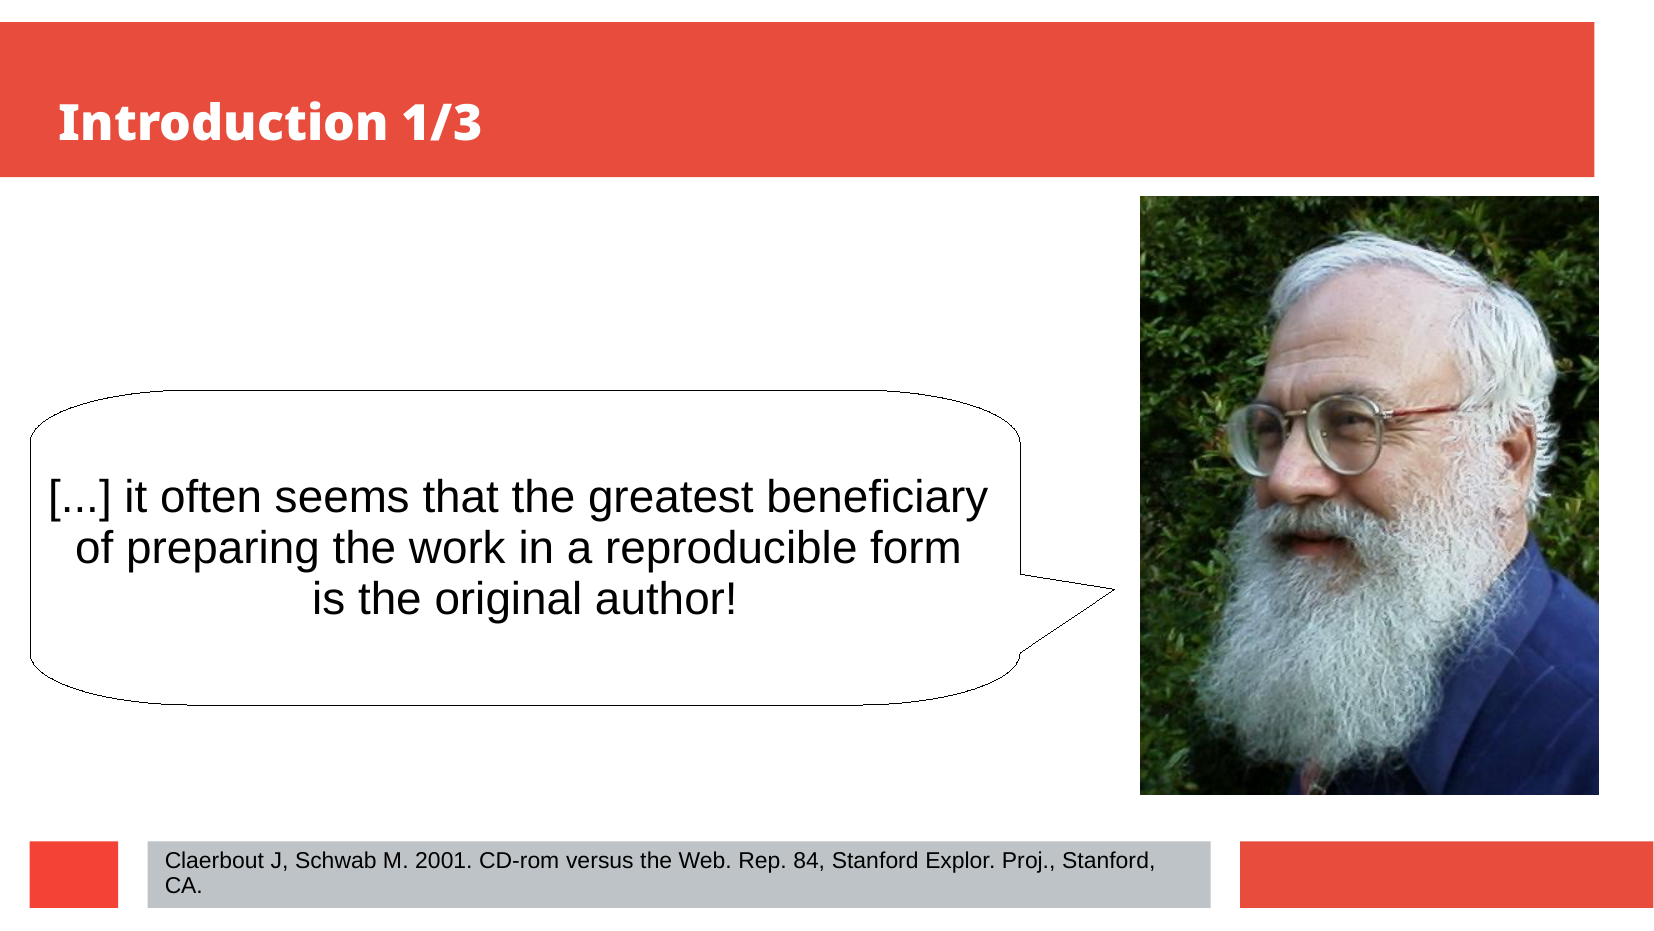

# Introduction 1/3
[...] it often seems that the greatest beneficiary
of preparing the work in a reproducible form
is the original author!
Claerbout J, Schwab M. 2001. CD-rom versus the Web. Rep. 84, Stanford Explor. Proj., Stanford, CA.